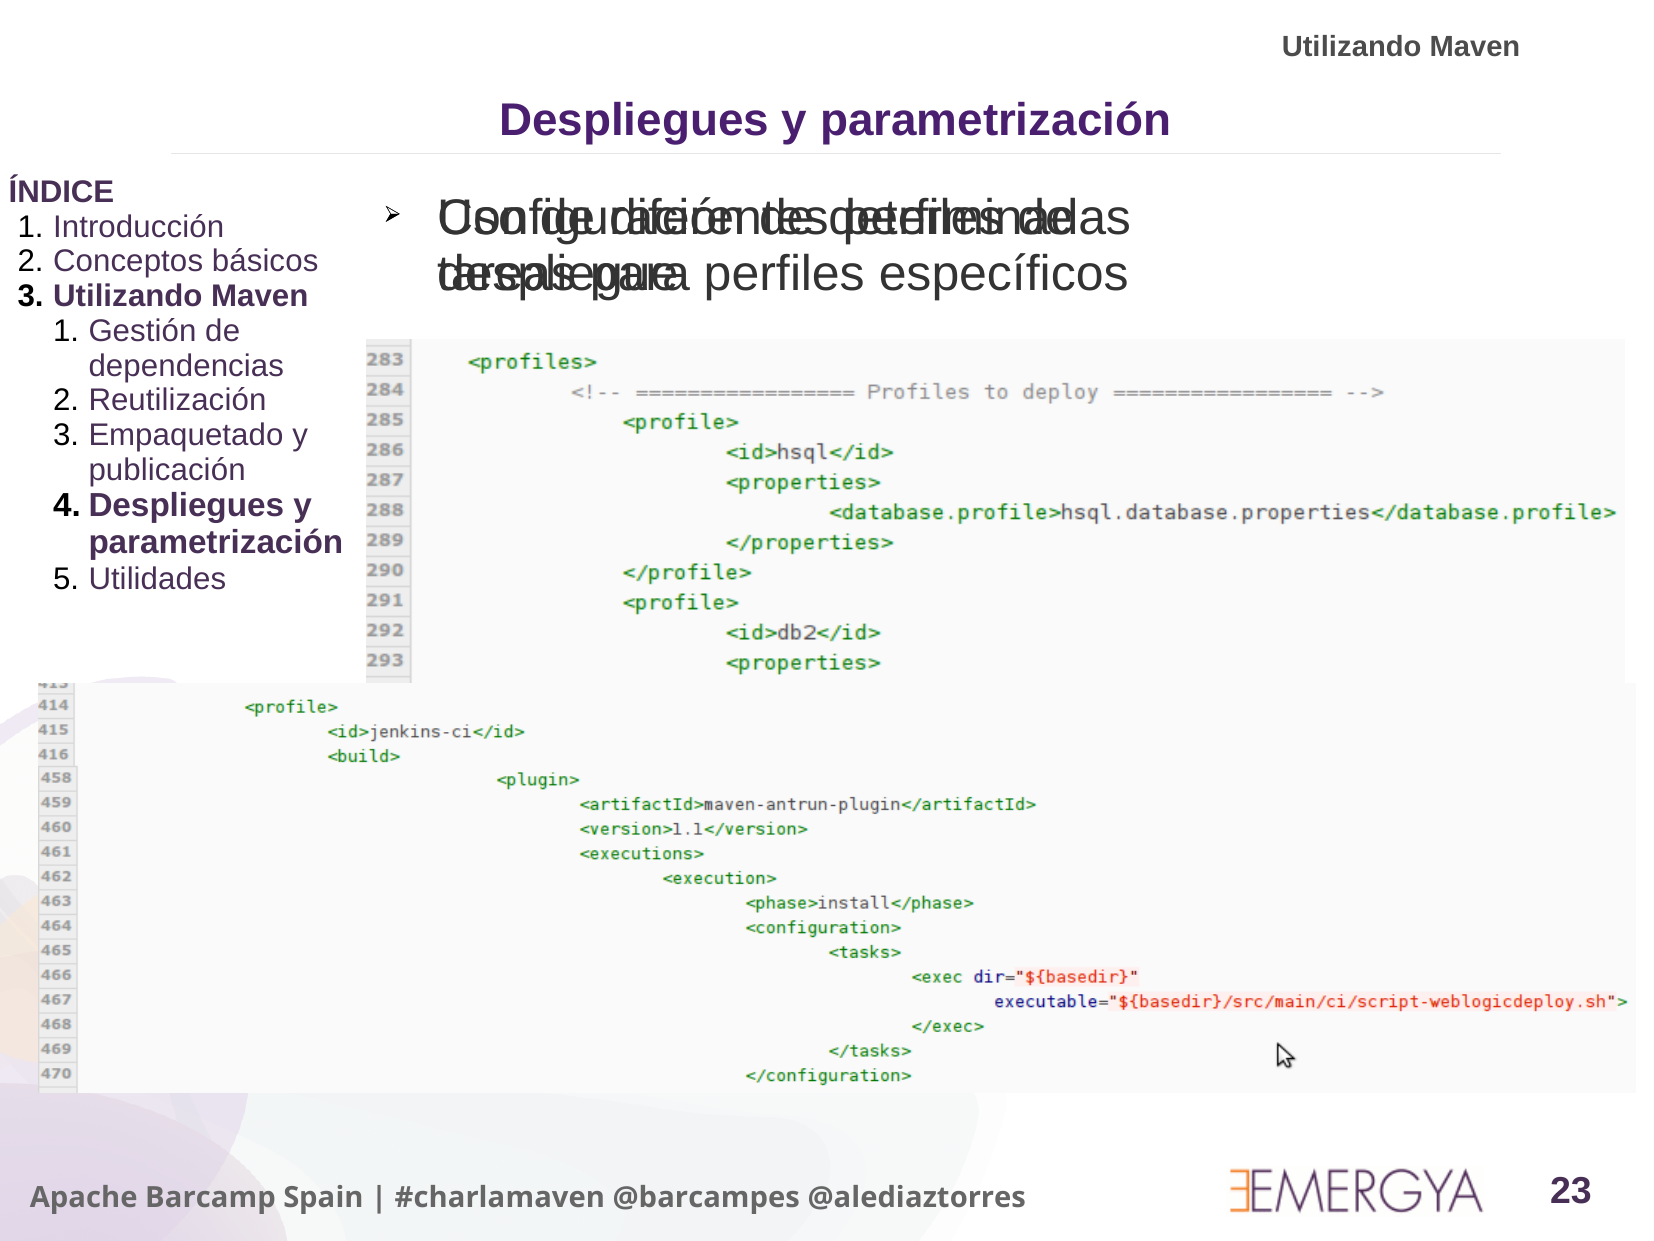

Utilizando Maven
Despliegues y parametrización
ÍNDICE
Introducción
Conceptos básicos
Utilizando Maven
Gestión de dependencias
Reutilización
Empaquetado y publicación
Despliegues y parametrización
Utilidades
#
Uso de diferentes perfiles de despliegue
Configuración de determinadas tareas para perfiles específicos